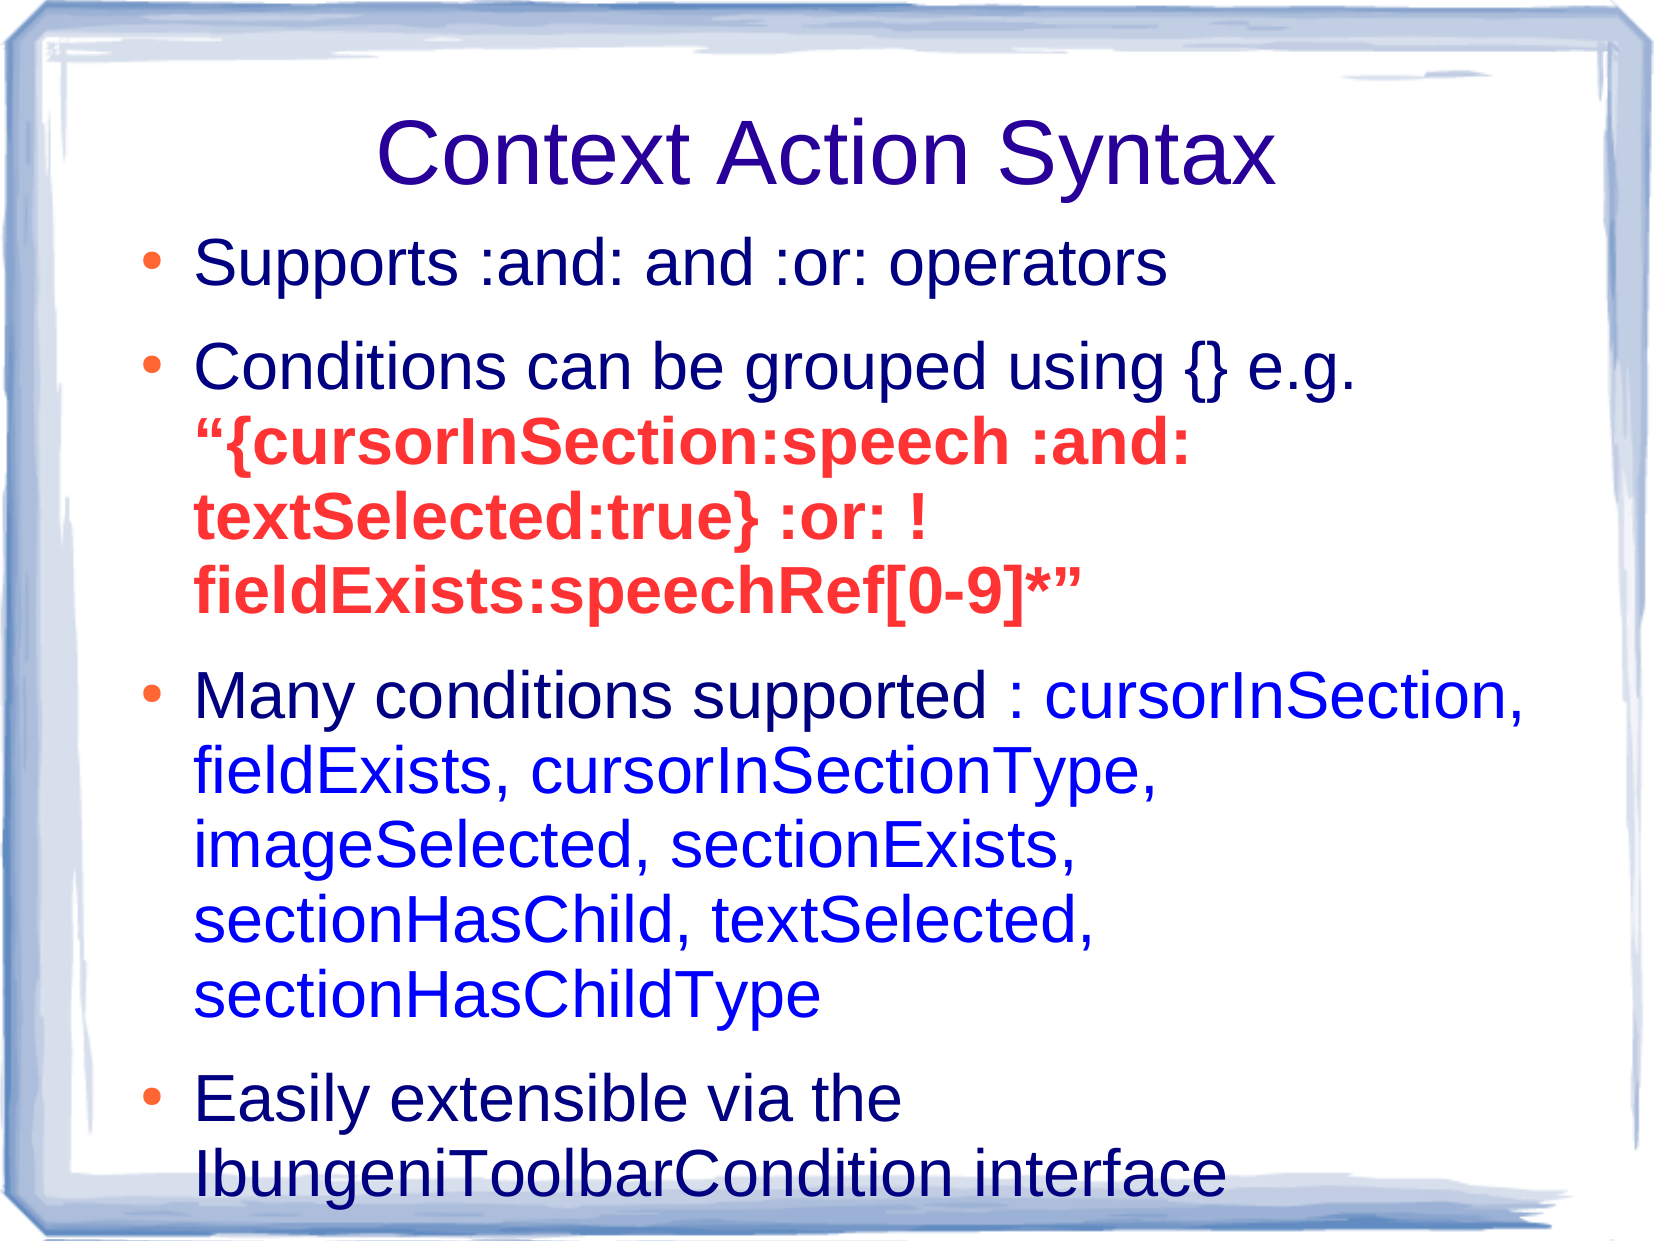

# Context Action Syntax
Supports :and: and :or: operators
Conditions can be grouped using {} e.g. “{cursorInSection:speech :and: textSelected:true} :or: !fieldExists:speechRef[0-9]*”
Many conditions supported : cursorInSection, fieldExists, cursorInSectionType, imageSelected, sectionExists, sectionHasChild, textSelected, sectionHasChildType
Easily extensible via the IbungeniToolbarCondition interface